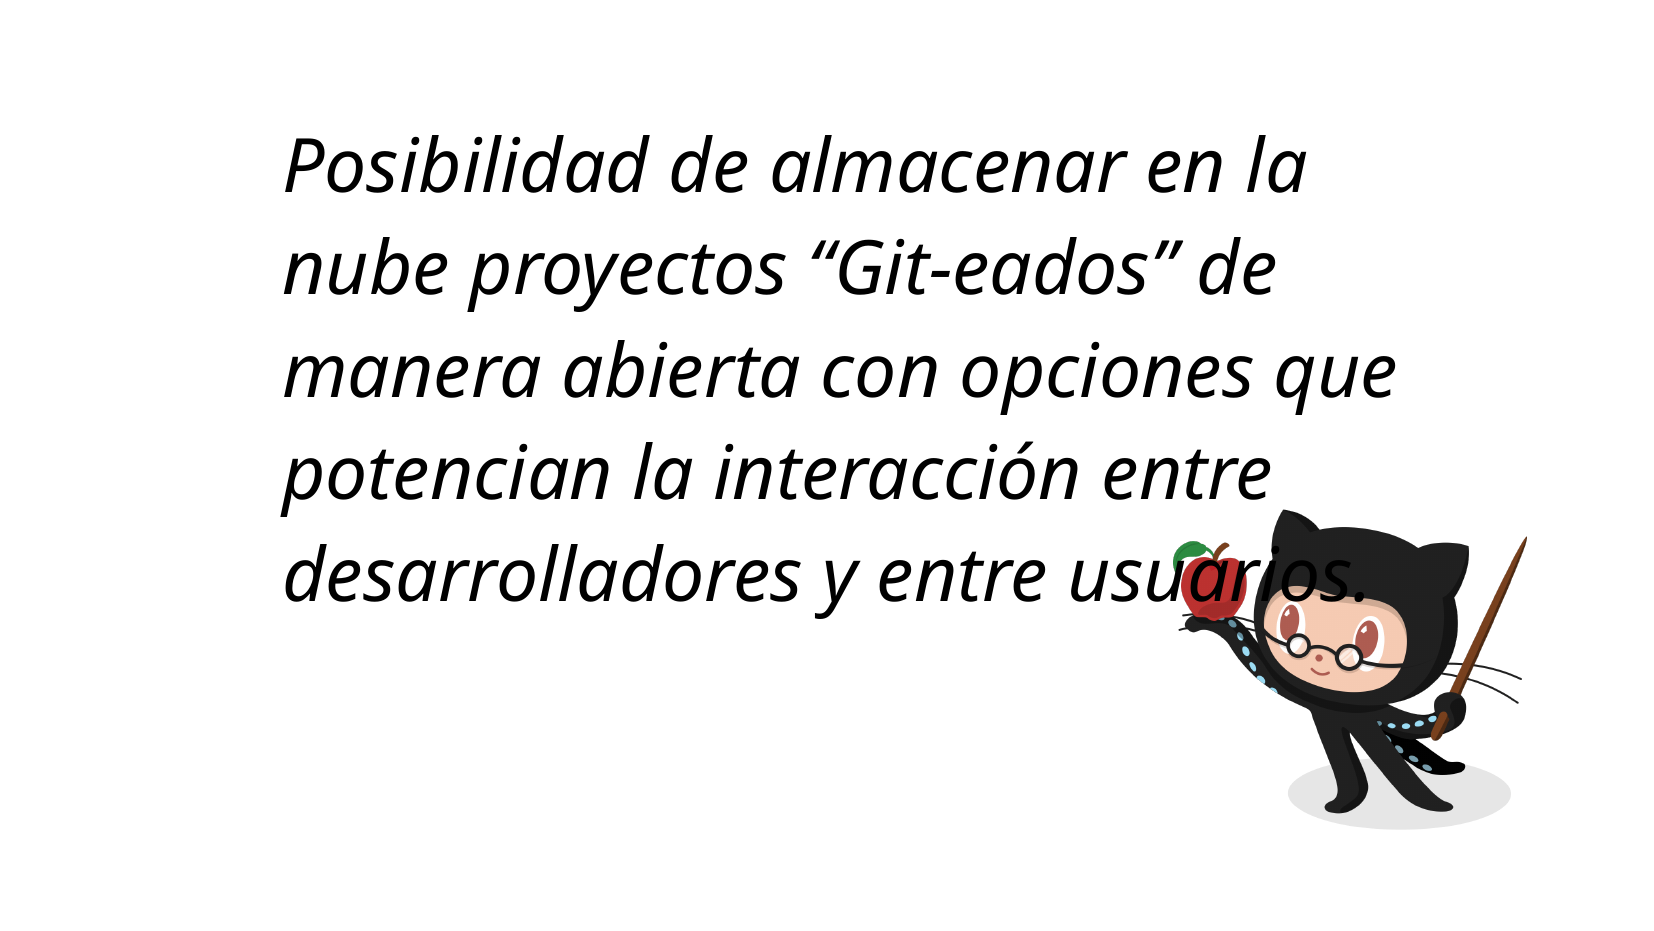

Posibilidad de almacenar en la nube proyectos “Git-eados” de manera abierta con opciones que potencian la interacción entre desarrolladores y entre usuarios.